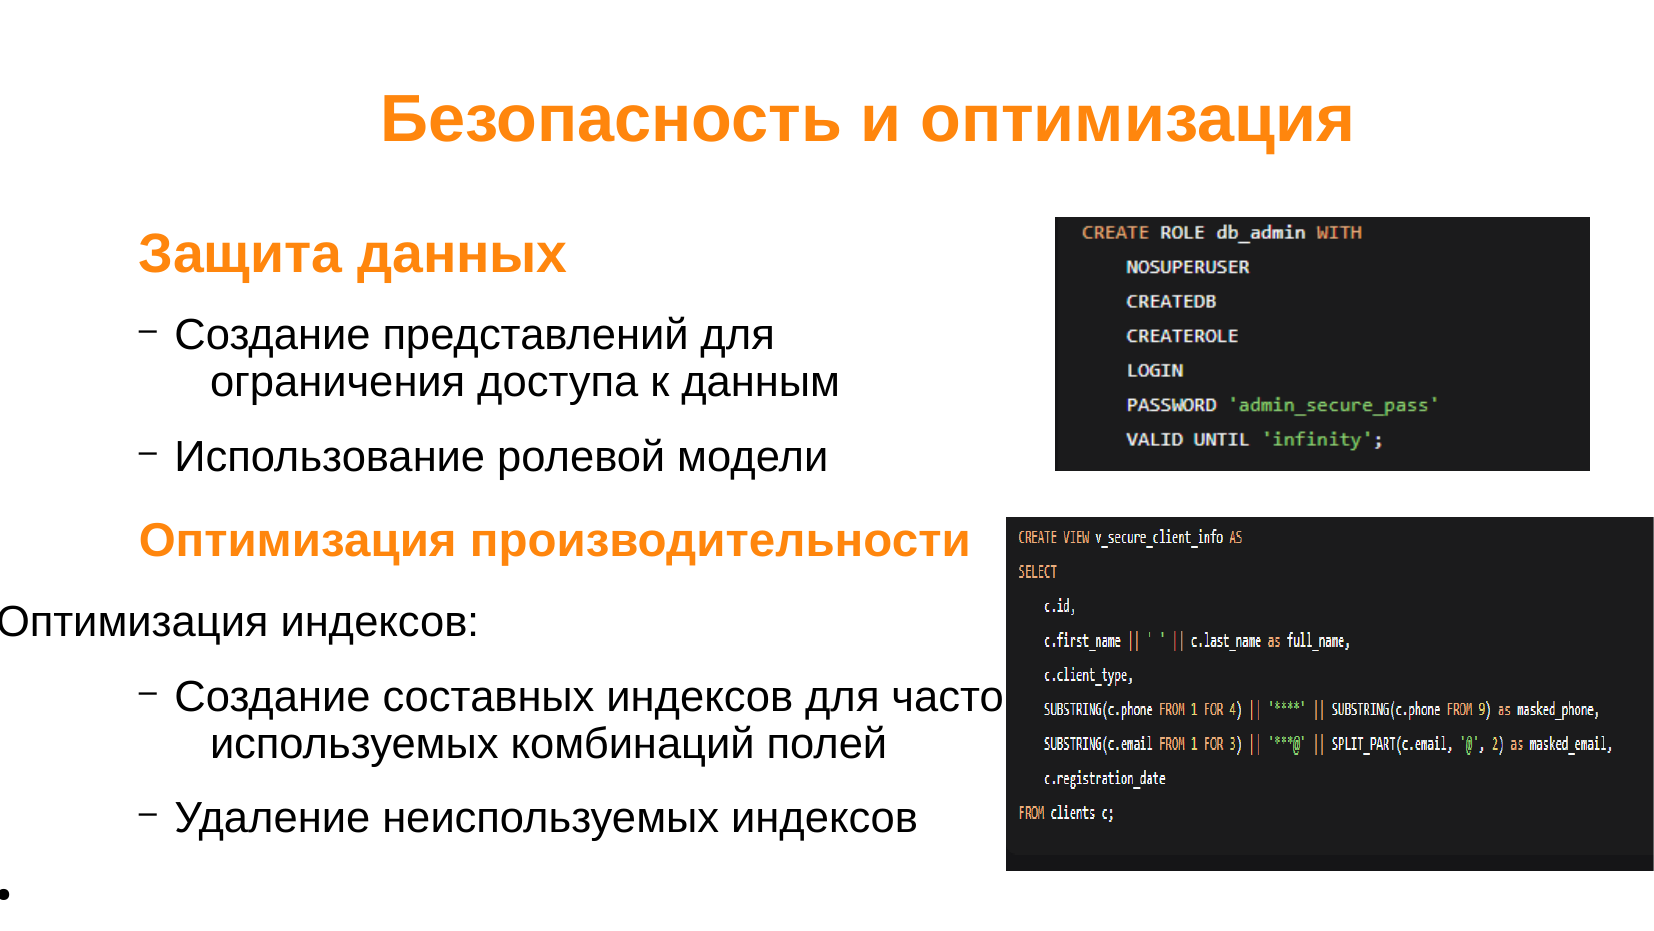

# Безопасность и оптимизация
Защита данных
Создание представлений для ограничения доступа к данным
Использование ролевой модели
Оптимизация производительности
Оптимизация индексов:
Создание составных индексов для часто используемых комбинаций полей
Удаление неиспользуемых индексов